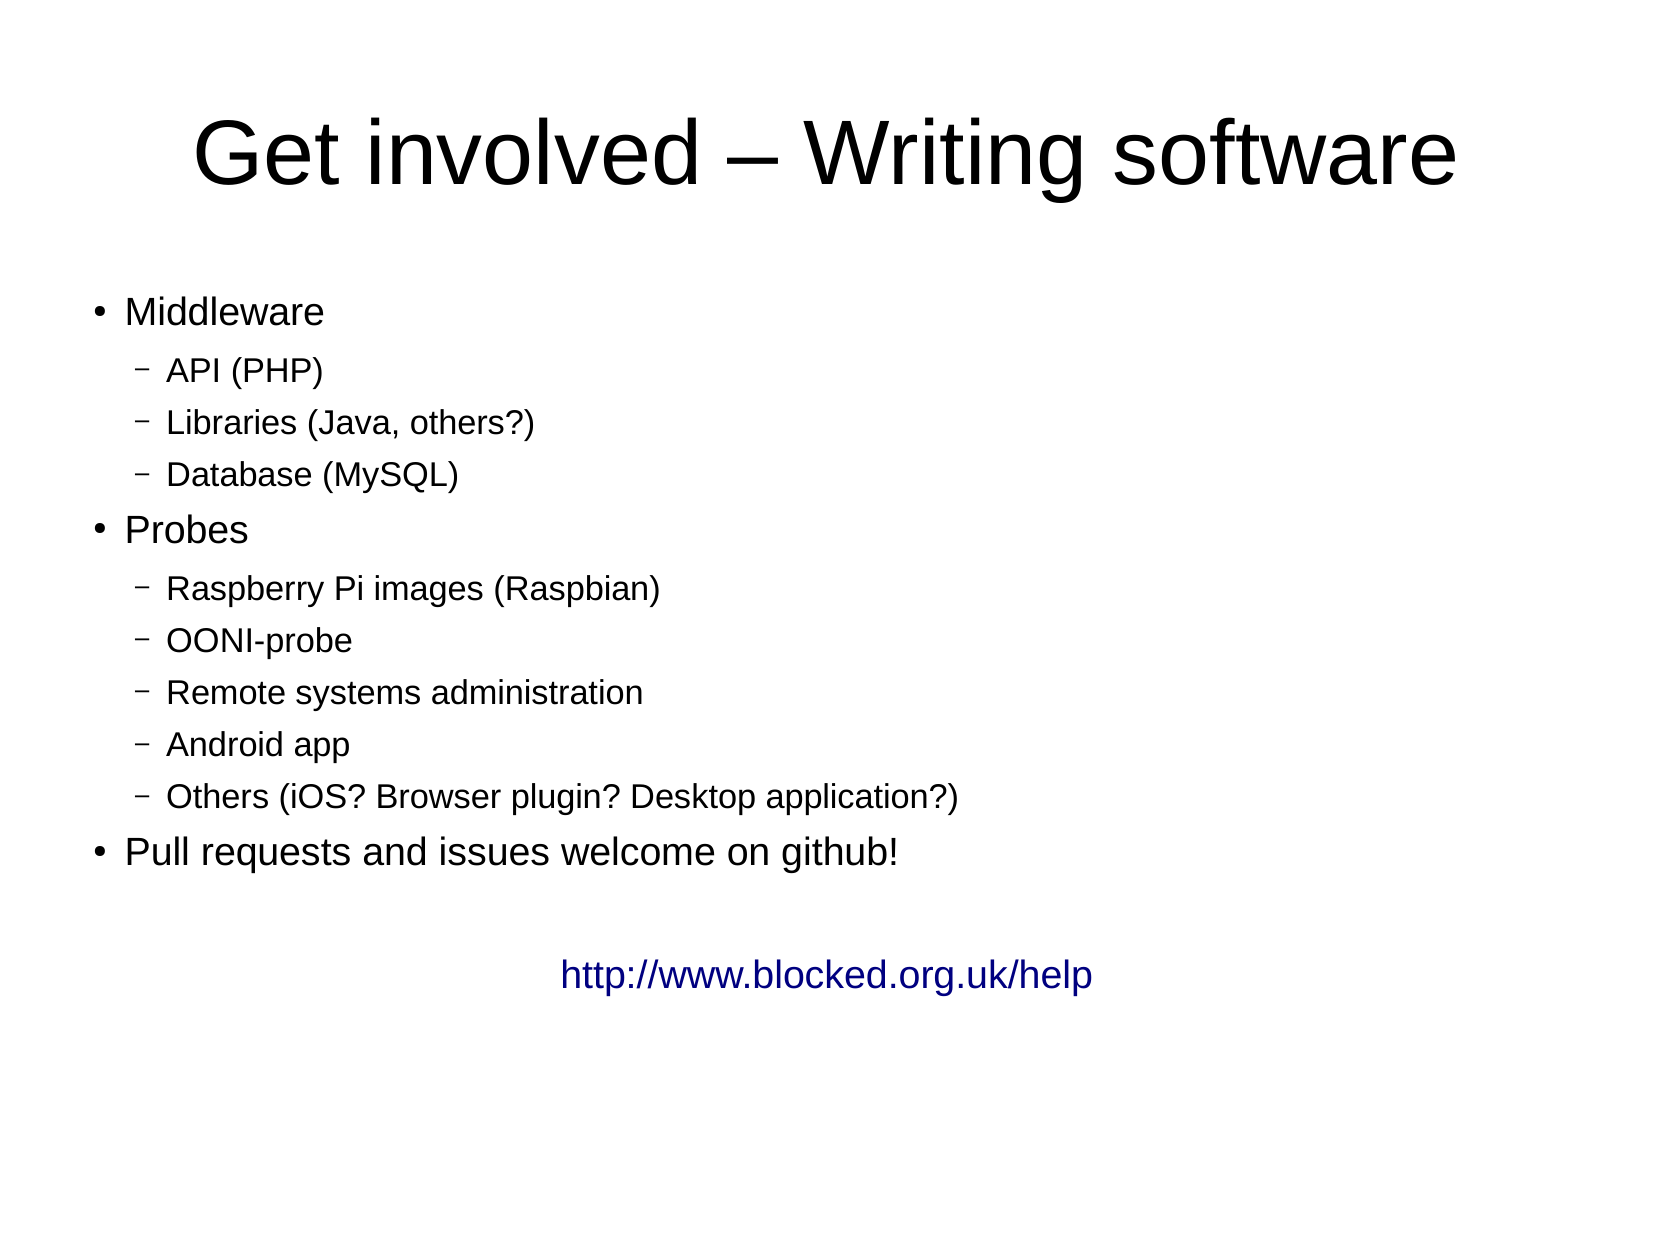

# Get involved – Writing software
Middleware
API (PHP)
Libraries (Java, others?)
Database (MySQL)
Probes
Raspberry Pi images (Raspbian)
OONI-probe
Remote systems administration
Android app
Others (iOS? Browser plugin? Desktop application?)
Pull requests and issues welcome on github!
http://www.blocked.org.uk/help